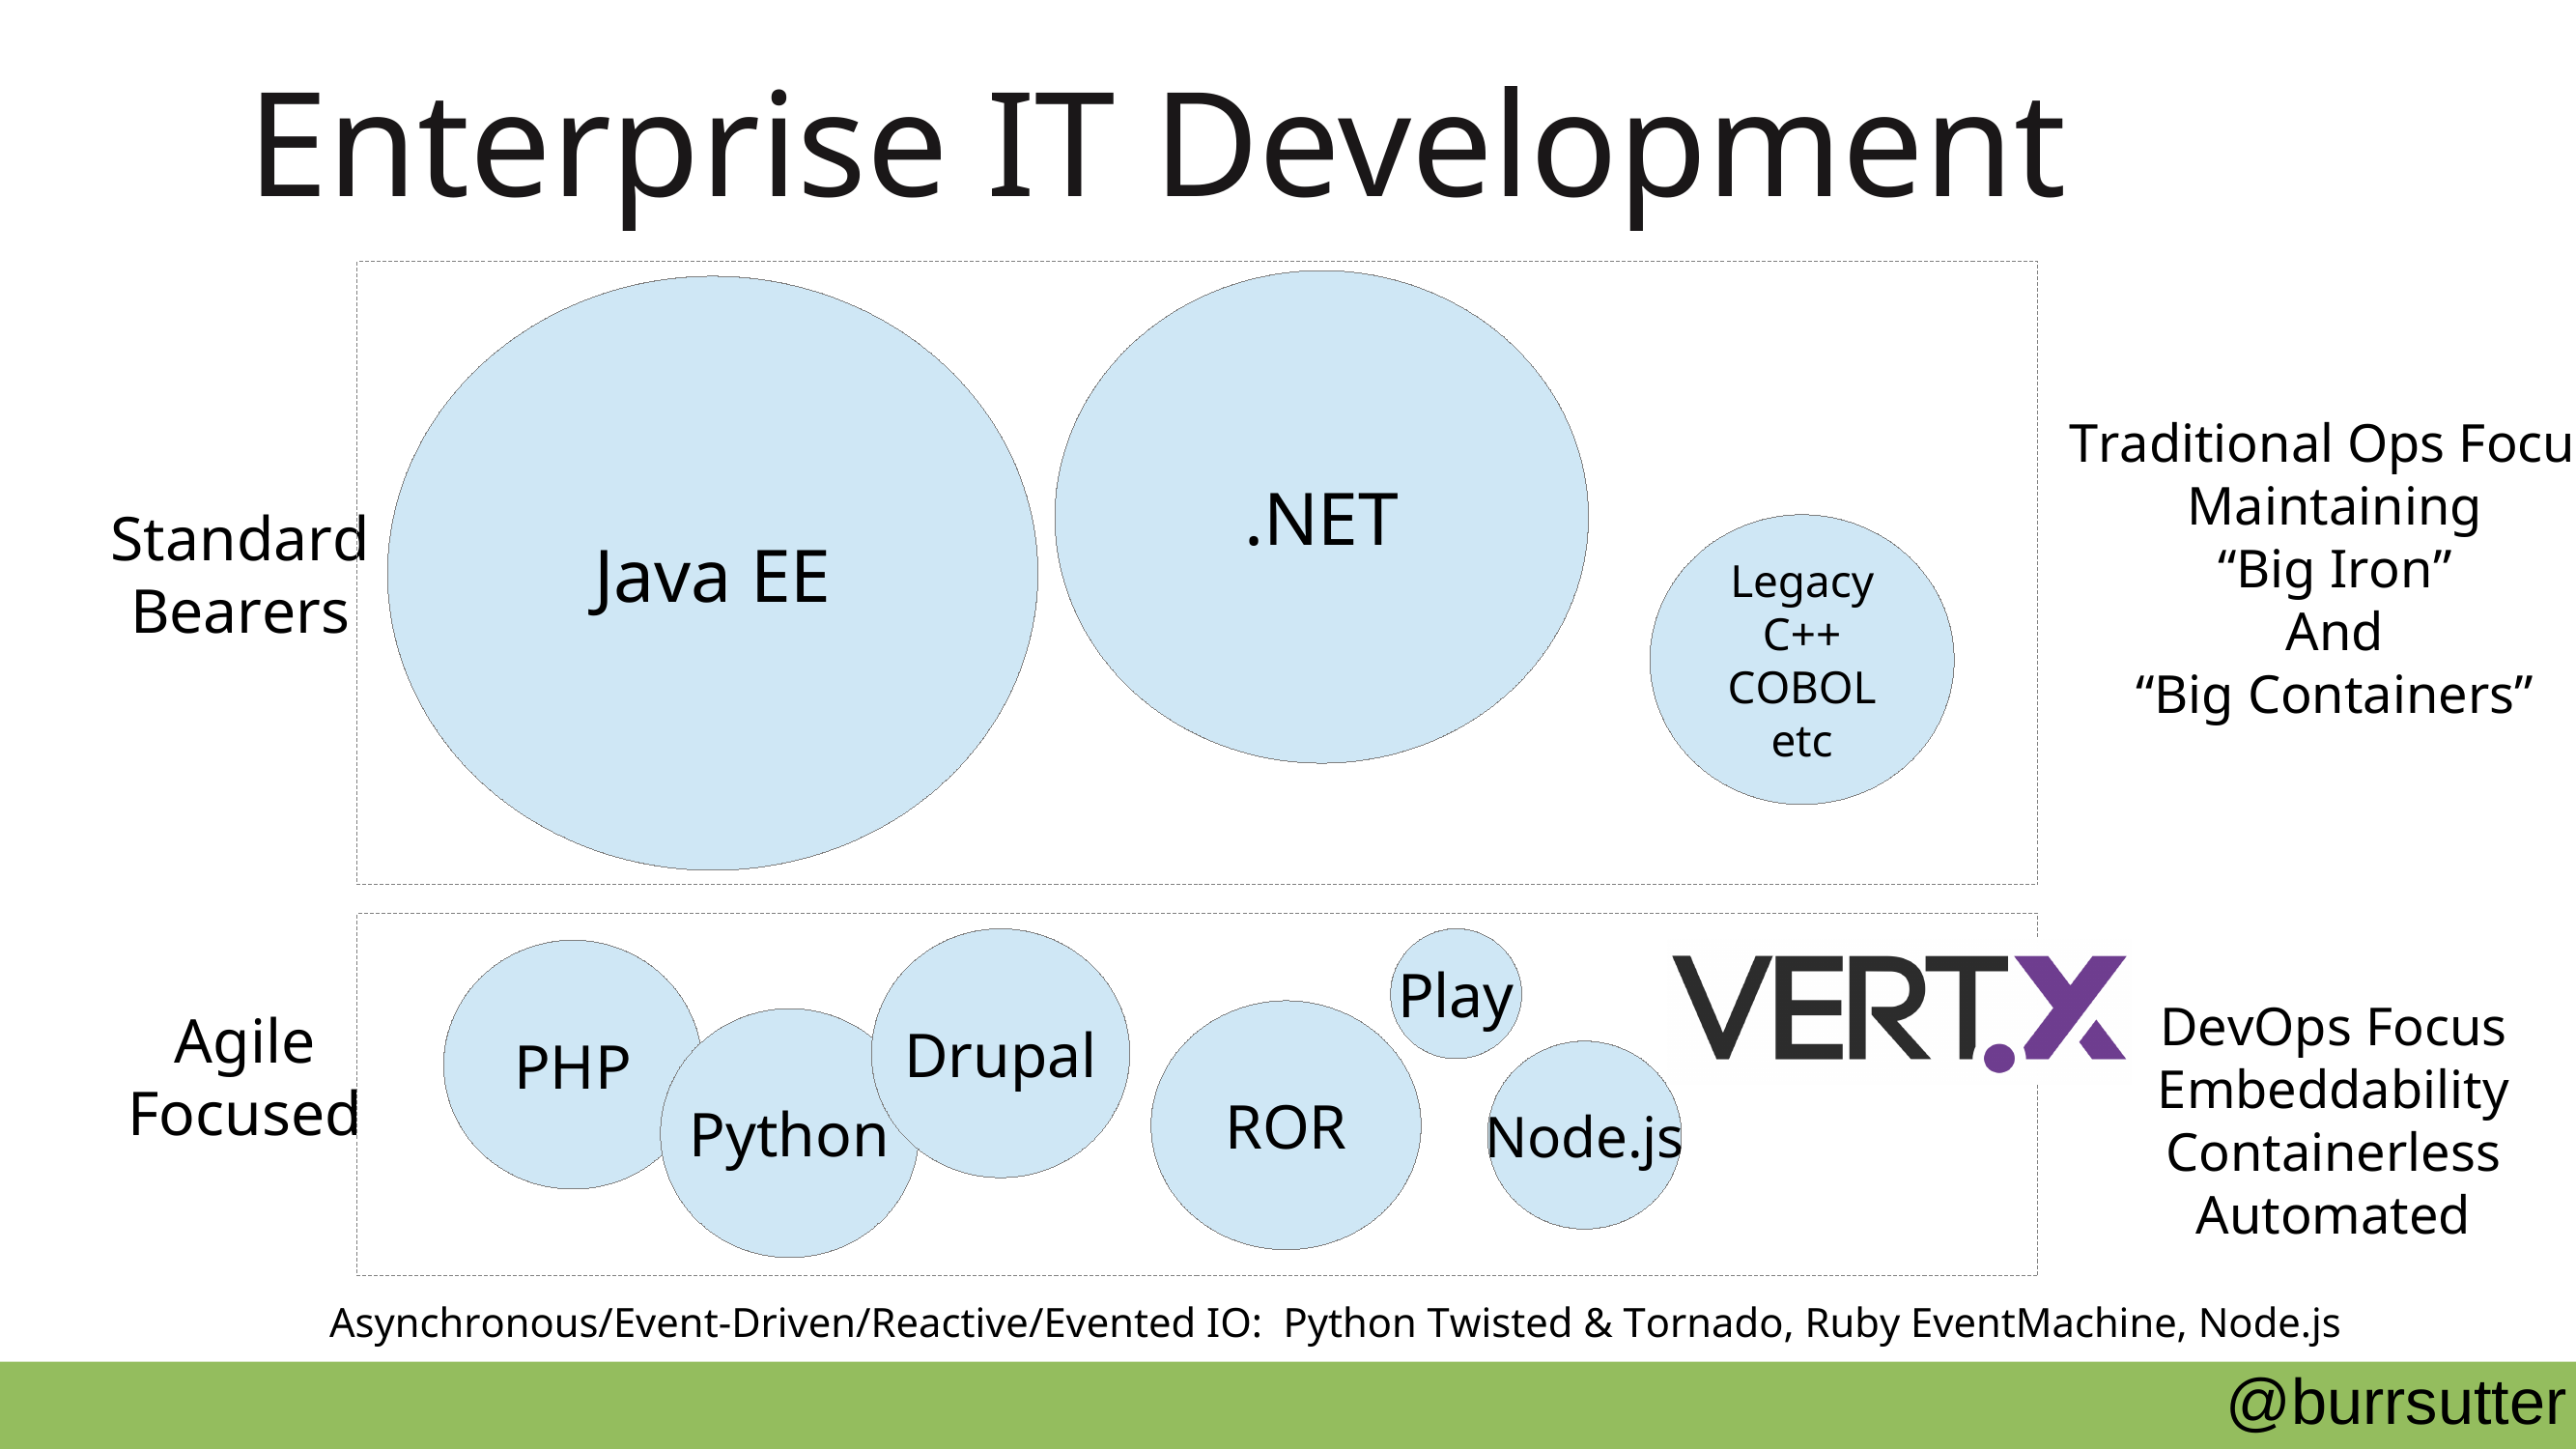

# Enterprise IT Development
.NET
Java EE
Traditional Ops Focus
Maintaining
“Big Iron”
And
“Big Containers”
Standard
Bearers
Legacy
C++
COBOL
etc
Drupal
Play
PHP
DevOps Focus
Embeddability
Containerless
Automated
Agile
Focused
ROR
Python
Node.js
Asynchronous/Event-Driven/Reactive/Evented IO: Python Twisted & Tornado, Ruby EventMachine, Node.js